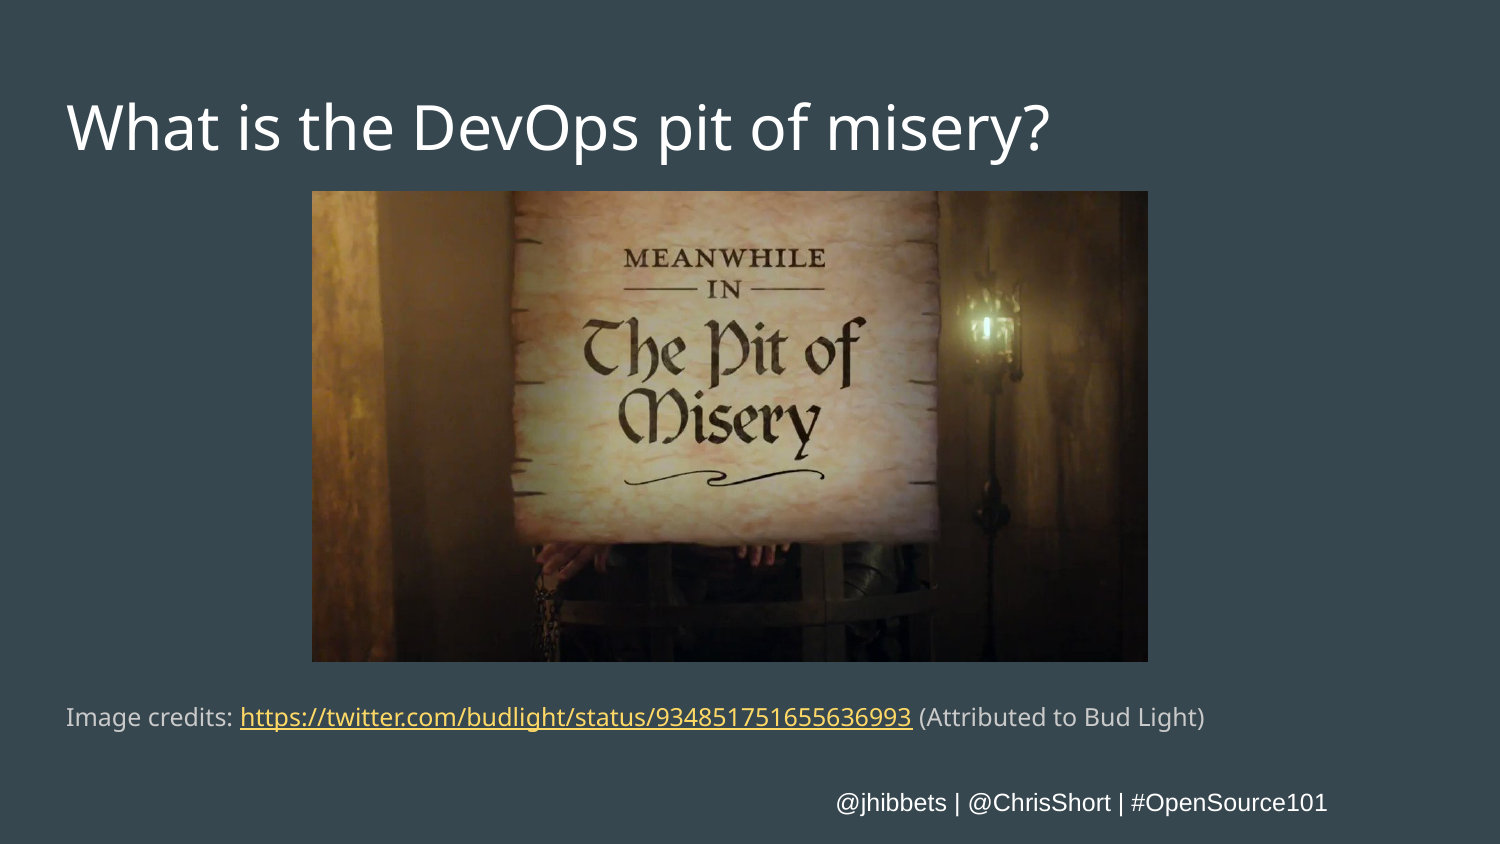

# What is the DevOps pit of misery?
Image credits: https://twitter.com/budlight/status/934851751655636993 (Attributed to Bud Light)